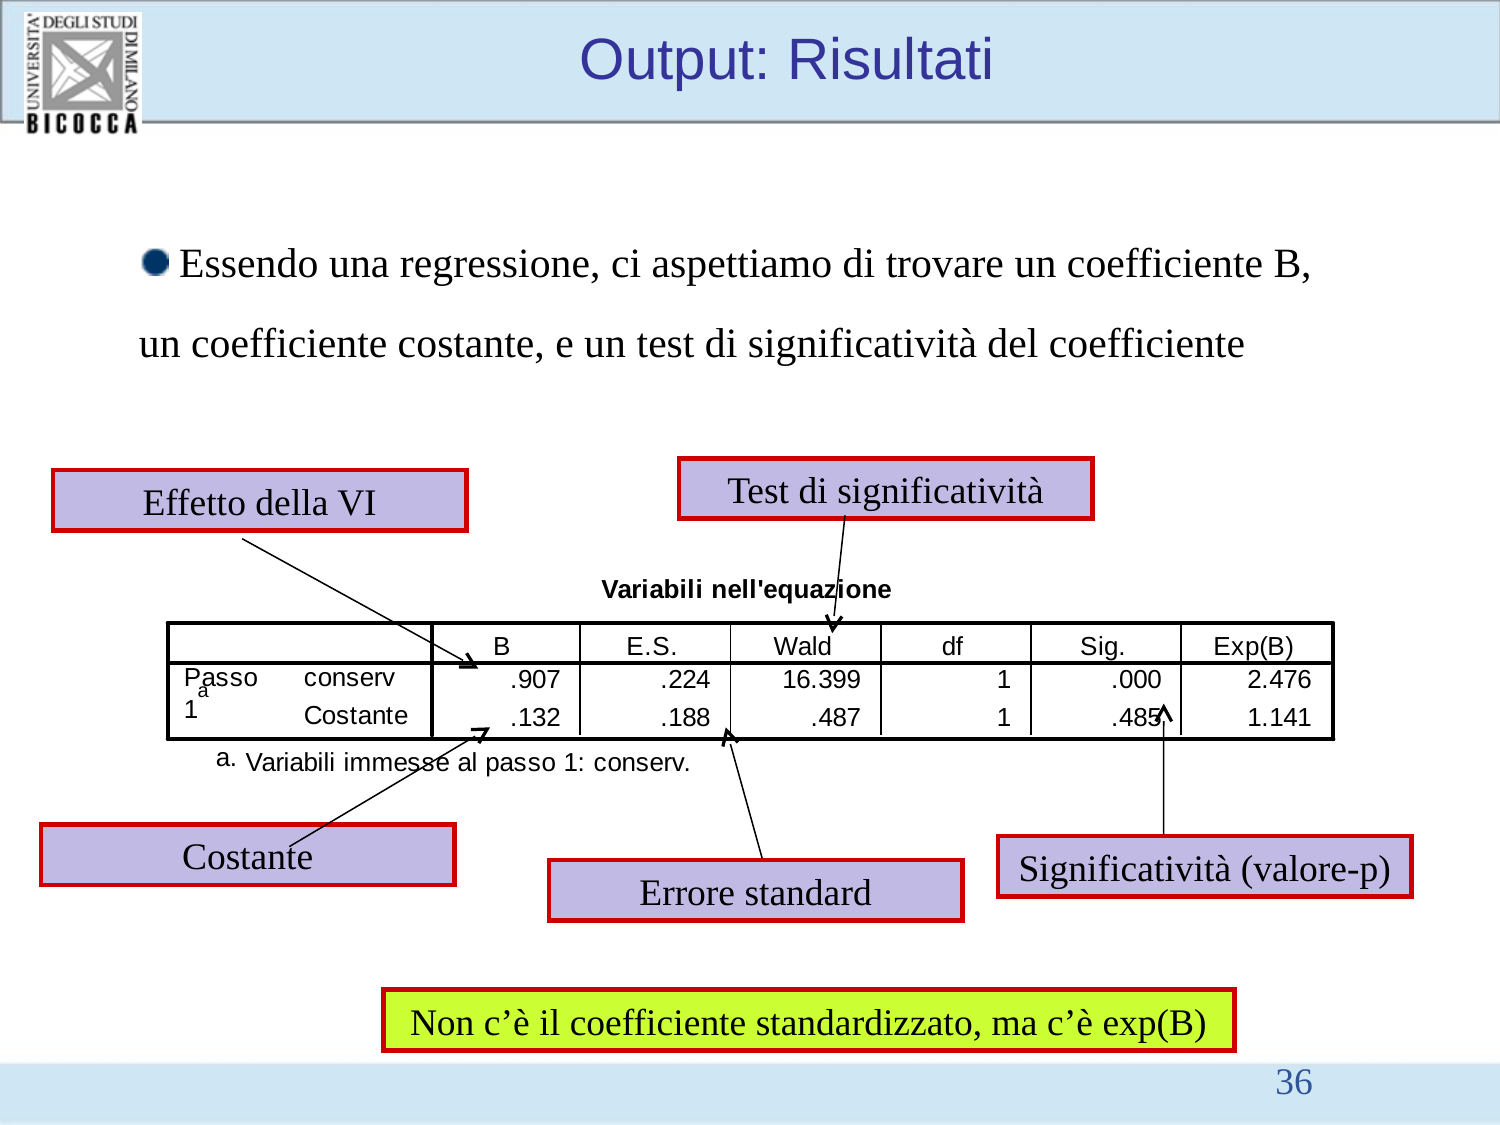

# Output: Risultati
 Essendo una regressione, ci aspettiamo di trovare un coefficiente B, un coefficiente costante, e un test di significatività del coefficiente
Test di significatività
Effetto della VI
Costante
Significatività (valore-p)
Errore standard
Non c’è il coefficiente standardizzato, ma c’è exp(B)